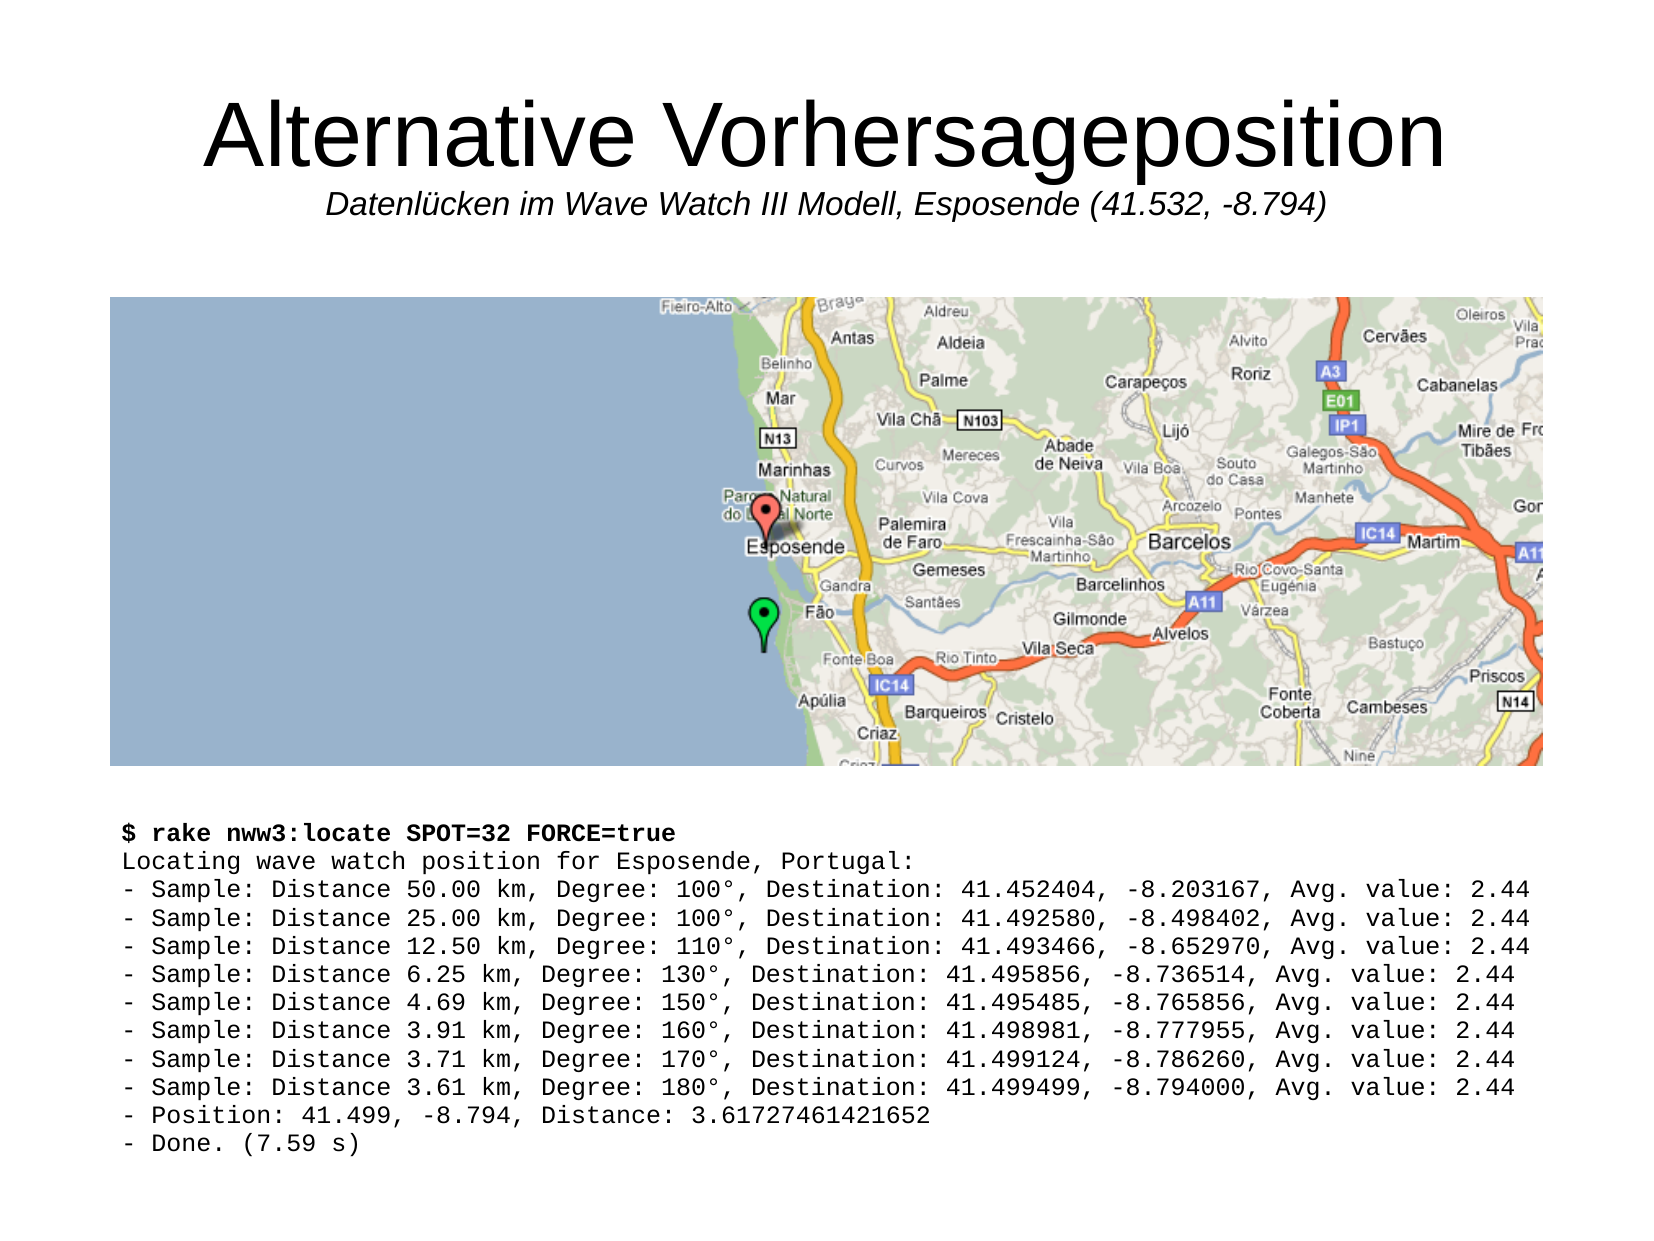

# Alternative Vorhersageposition Datenlücken im Wave Watch III Modell, Esposende (41.532, -8.794)
$ rake nww3:locate SPOT=32 FORCE=true
Locating wave watch position for Esposende, Portugal:
- Sample: Distance 50.00 km, Degree: 100°, Destination: 41.452404, -8.203167, Avg. value: 2.44
- Sample: Distance 25.00 km, Degree: 100°, Destination: 41.492580, -8.498402, Avg. value: 2.44
- Sample: Distance 12.50 km, Degree: 110°, Destination: 41.493466, -8.652970, Avg. value: 2.44
- Sample: Distance 6.25 km, Degree: 130°, Destination: 41.495856, -8.736514, Avg. value: 2.44
- Sample: Distance 4.69 km, Degree: 150°, Destination: 41.495485, -8.765856, Avg. value: 2.44
- Sample: Distance 3.91 km, Degree: 160°, Destination: 41.498981, -8.777955, Avg. value: 2.44
- Sample: Distance 3.71 km, Degree: 170°, Destination: 41.499124, -8.786260, Avg. value: 2.44
- Sample: Distance 3.61 km, Degree: 180°, Destination: 41.499499, -8.794000, Avg. value: 2.44
- Position: 41.499, -8.794, Distance: 3.61727461421652
- Done. (7.59 s)